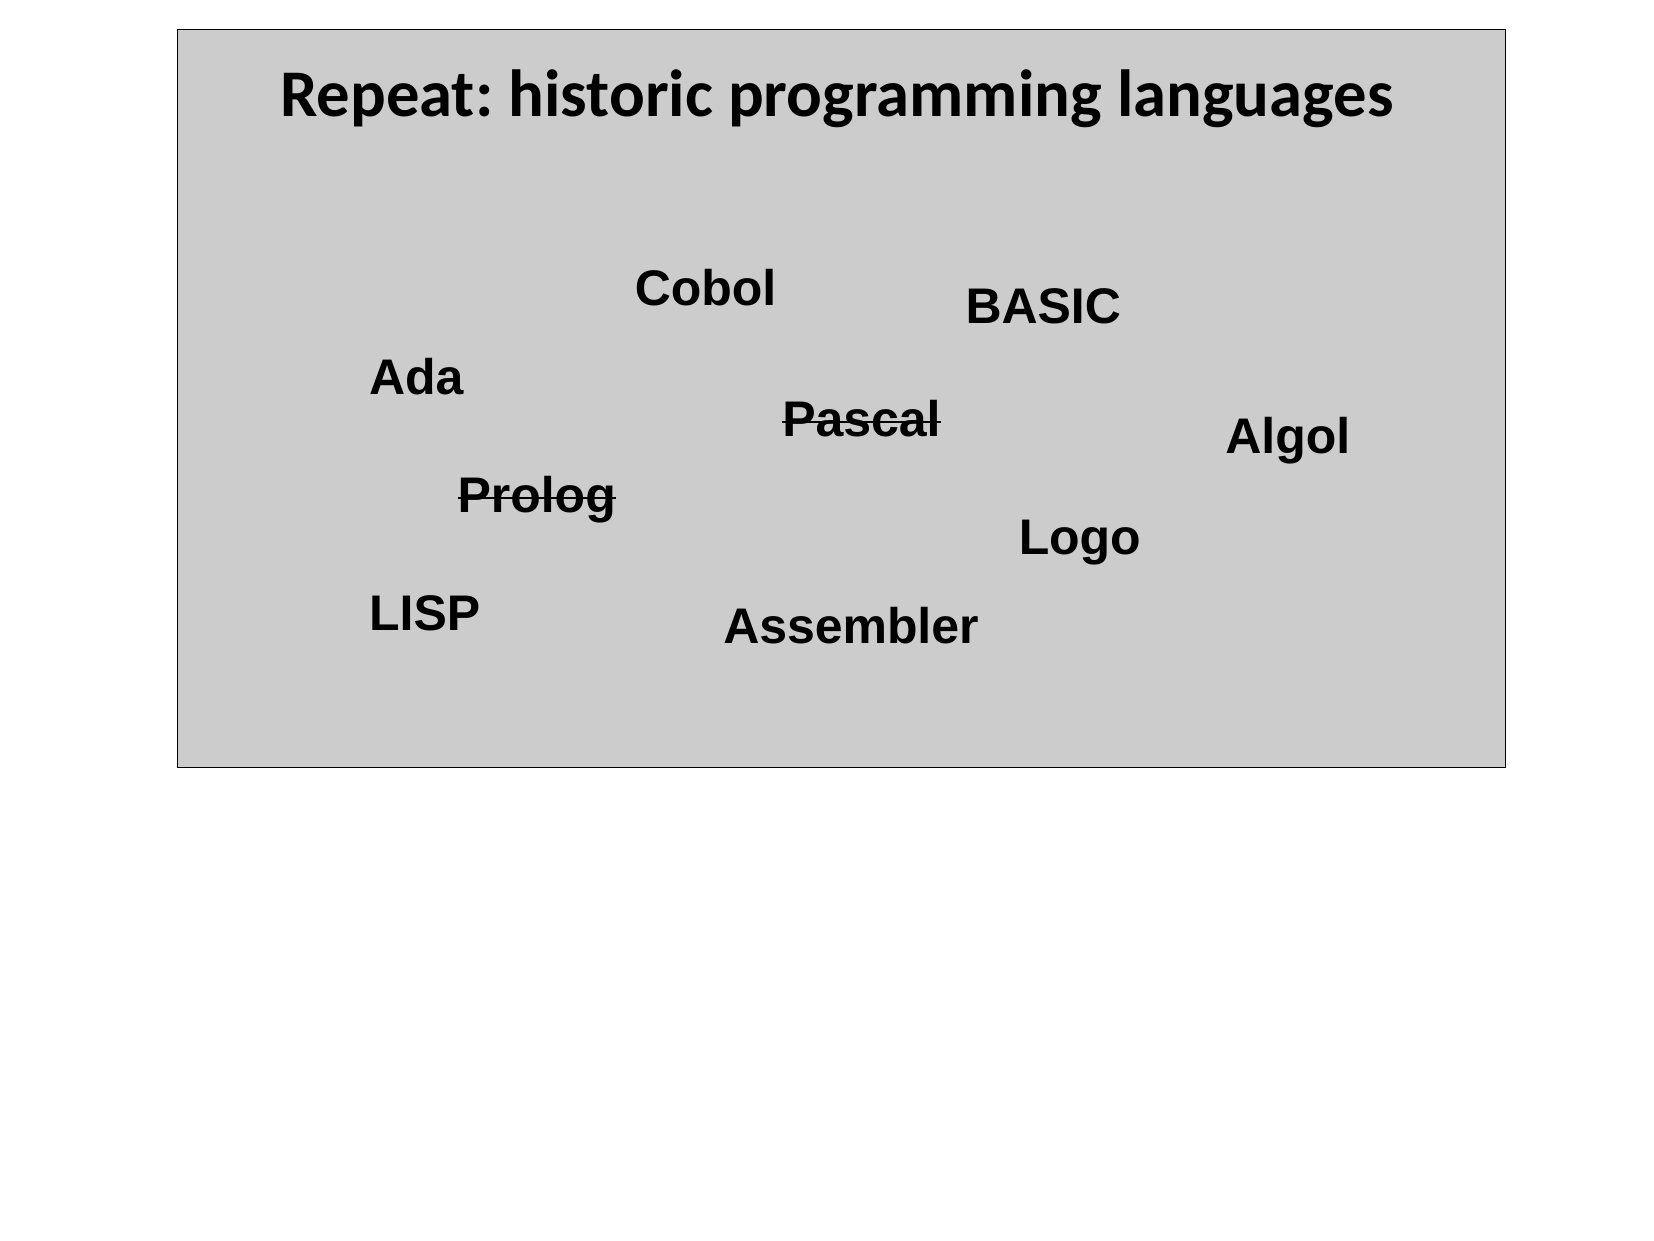

Repeat: historic programming languages
Cobol
BASIC
Ada
Pascal
Algol
Prolog
Logo
LISP
Assembler